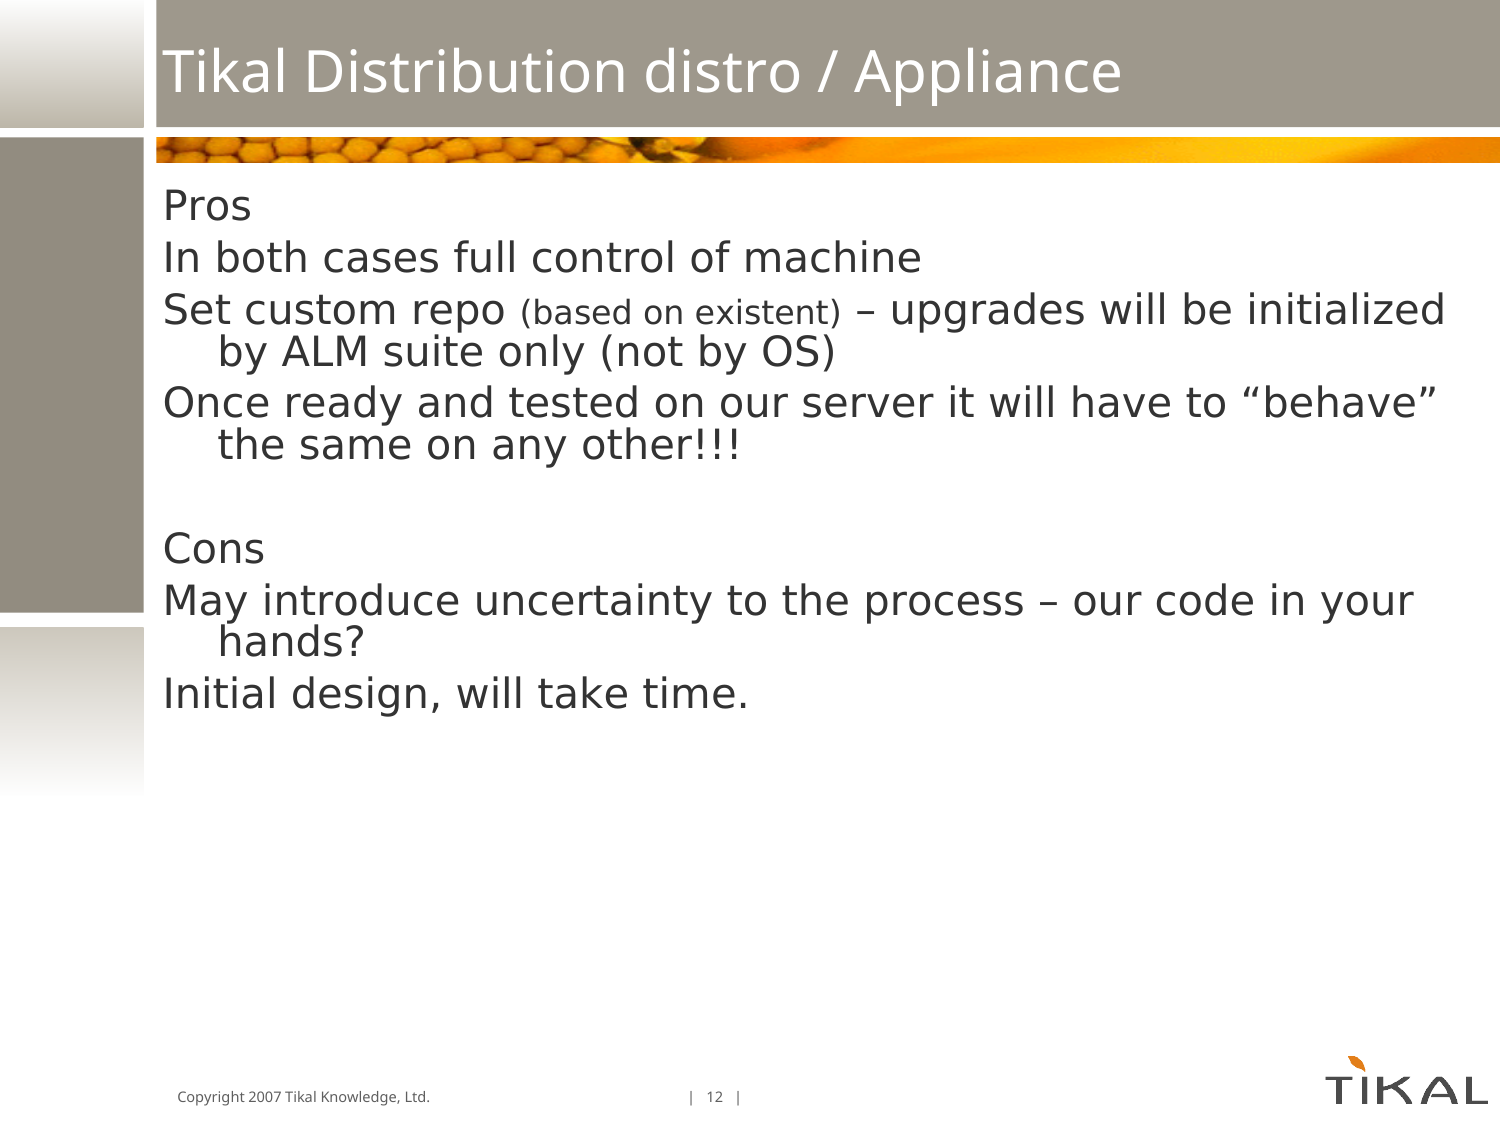

Tikal Distribution distro / Appliance
Pros
In both cases full control of machine
Set custom repo (based on existent) – upgrades will be initialized by ALM suite only (not by OS)
Once ready and tested on our server it will have to “behave” the same on any other!!!
Cons
May introduce uncertainty to the process – our code in your hands?
Initial design, will take time.